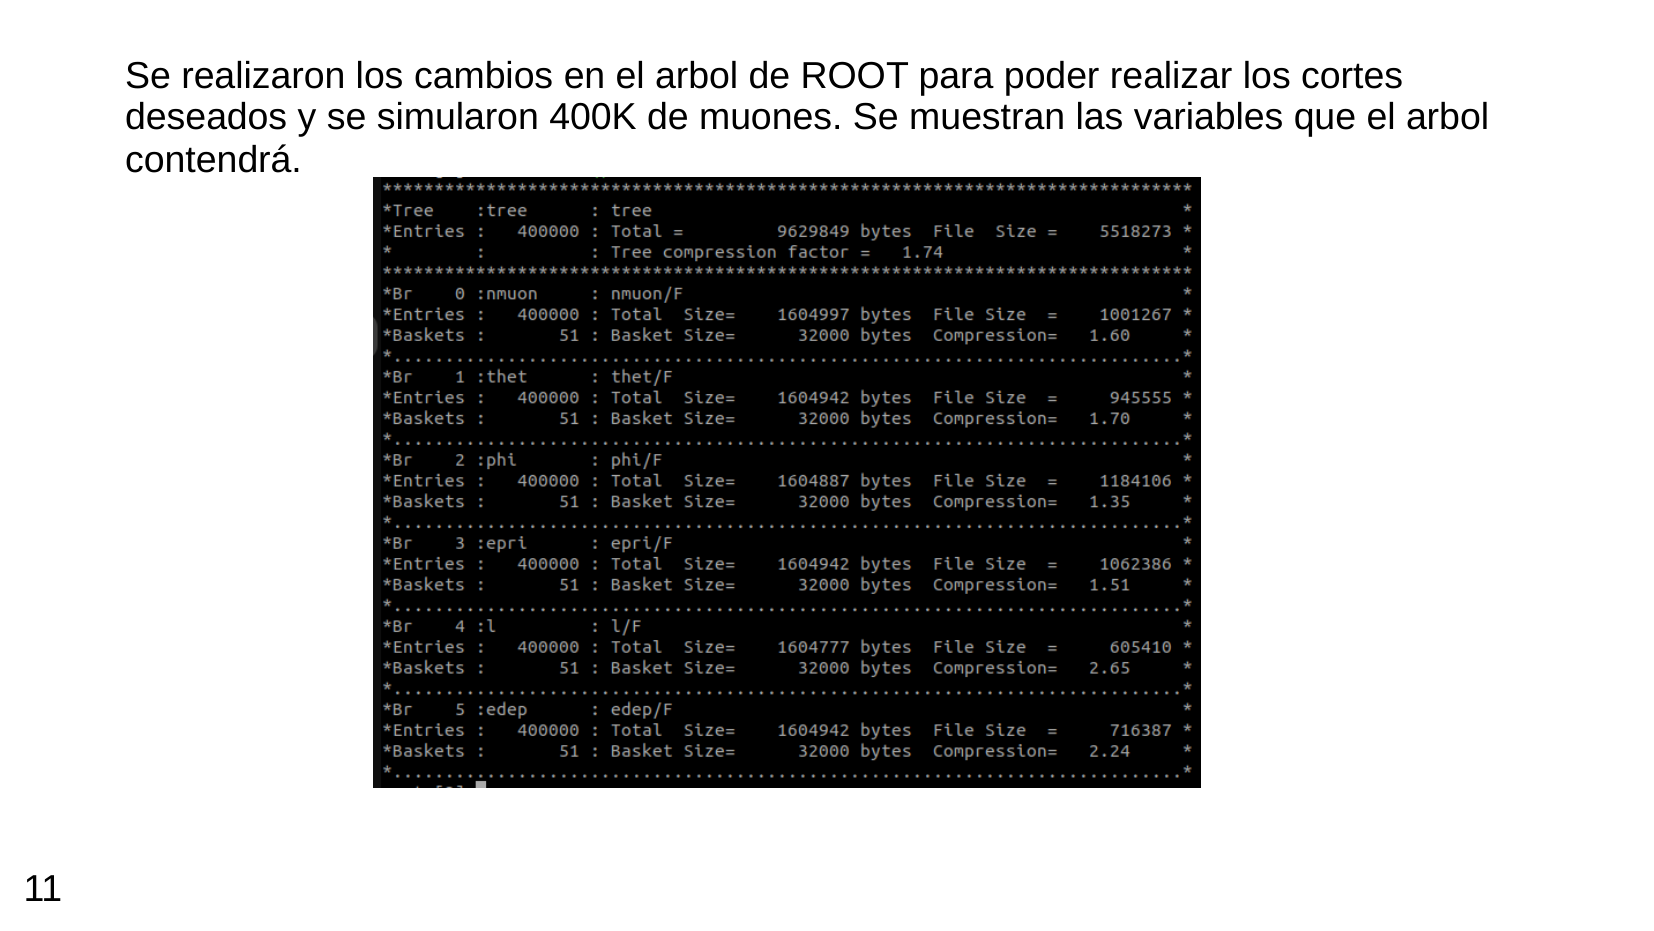

Se realizaron los cambios en el arbol de ROOT para poder realizar los cortes deseados y se simularon 400K de muones. Se muestran las variables que el arbol contendrá.